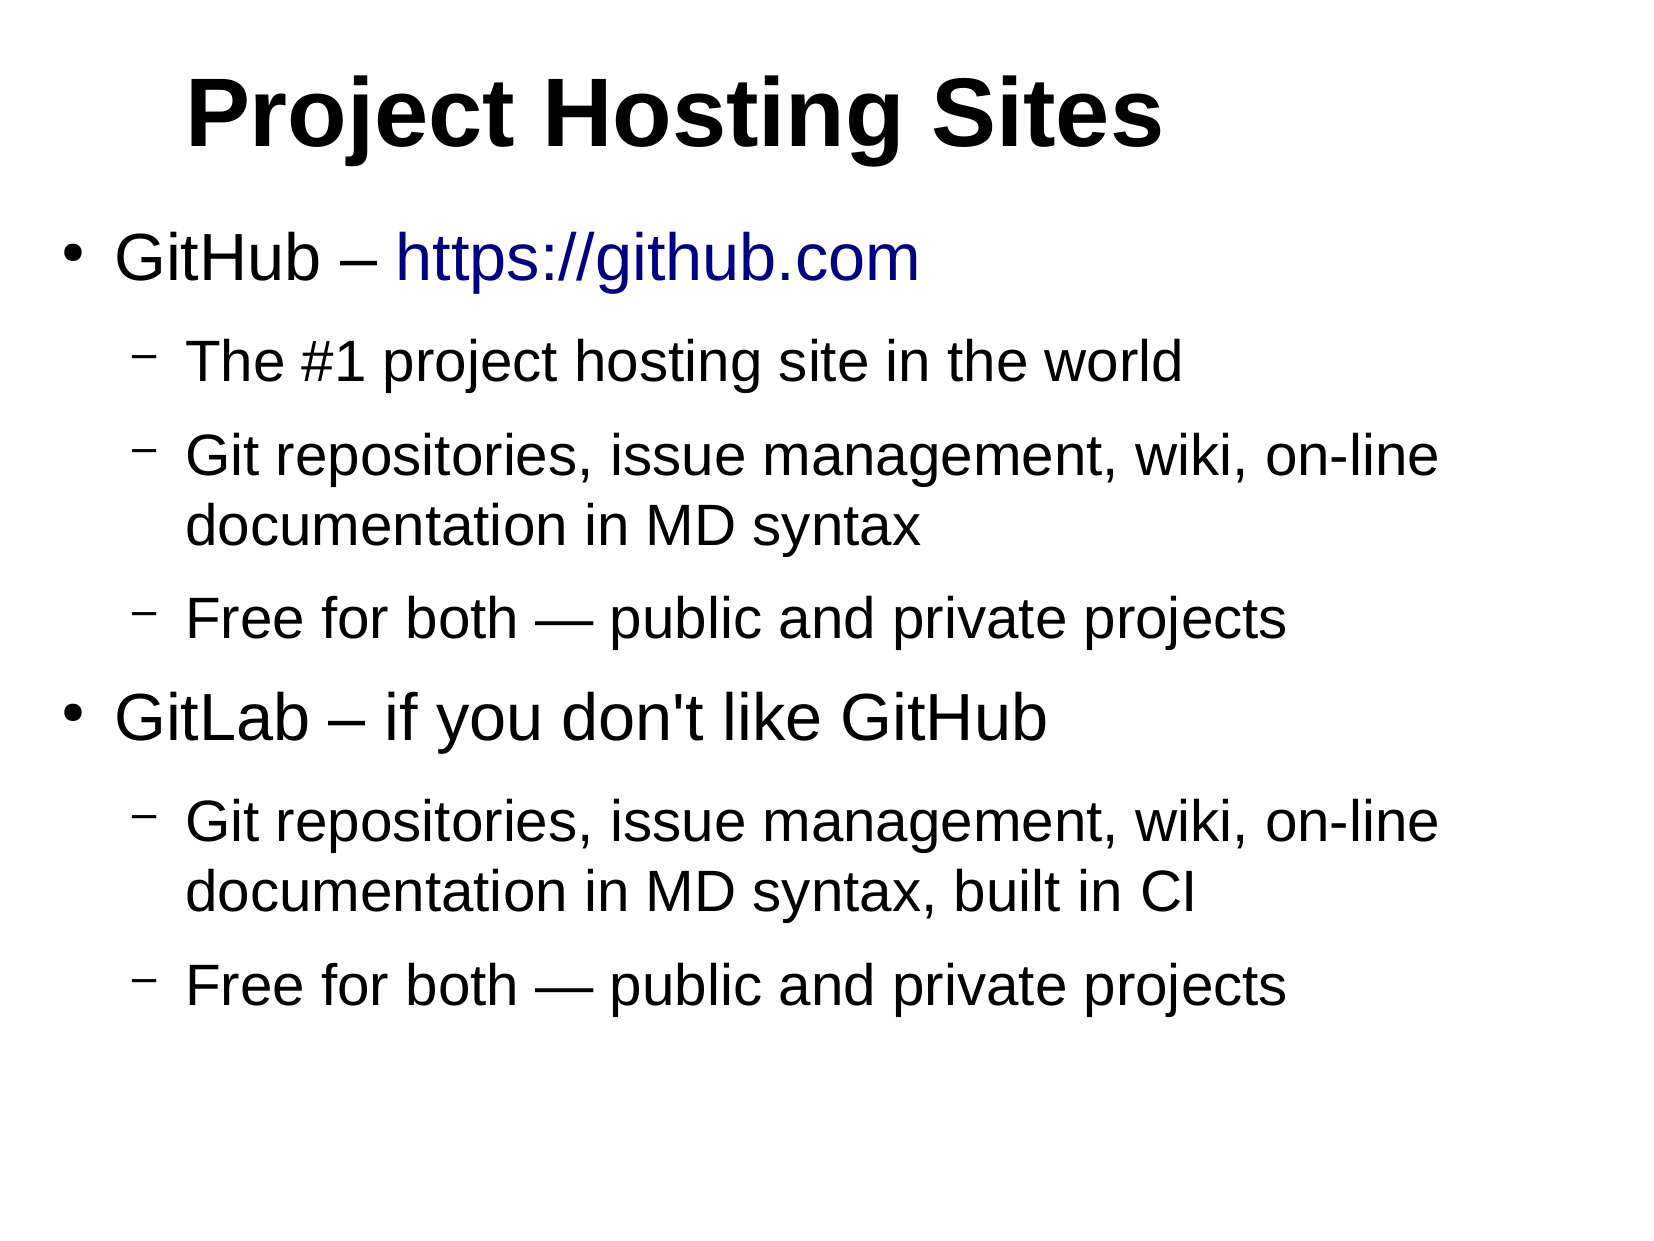

Project Hosting Sites
# GitHub – https://github.com
The #1 project hosting site in the world
Git repositories, issue management, wiki, on-line documentation in MD syntax
Free for both — public and private projects
GitLab – if you don't like GitHub
Git repositories, issue management, wiki, on-line documentation in MD syntax, built in CI
Free for both — public and private projects